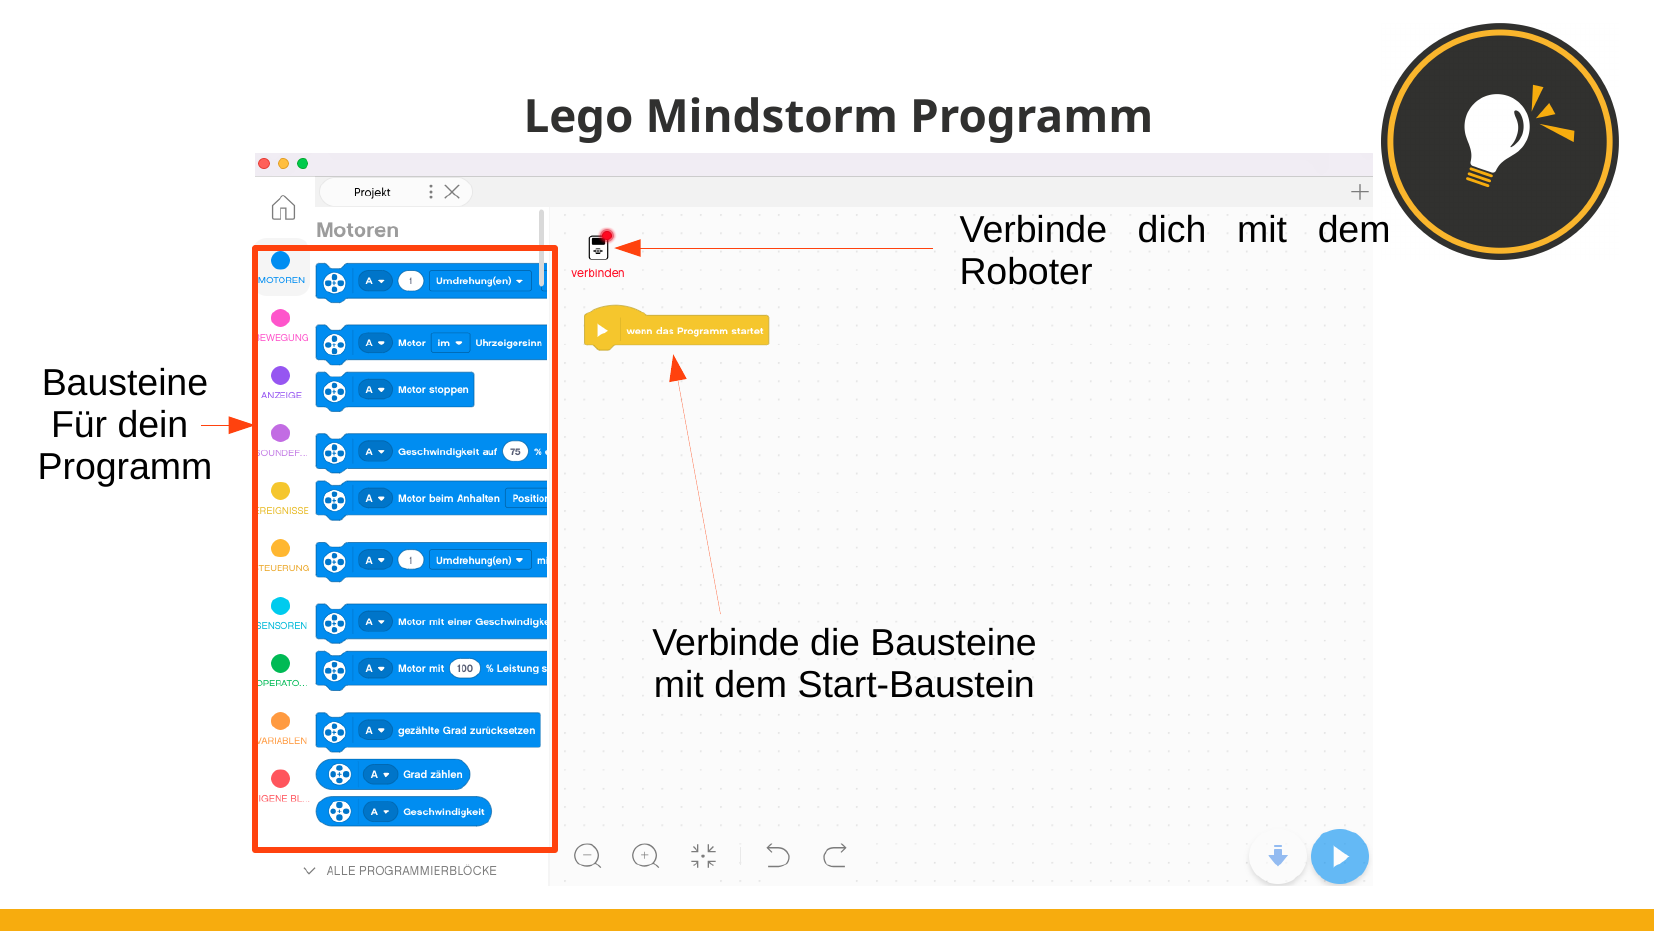

# Lego Mindstorm Programm
Verbinde dich mit dem Roboter
Bausteine
Für dein
Programm
Verbinde die Bausteine mit dem Start-Baustein